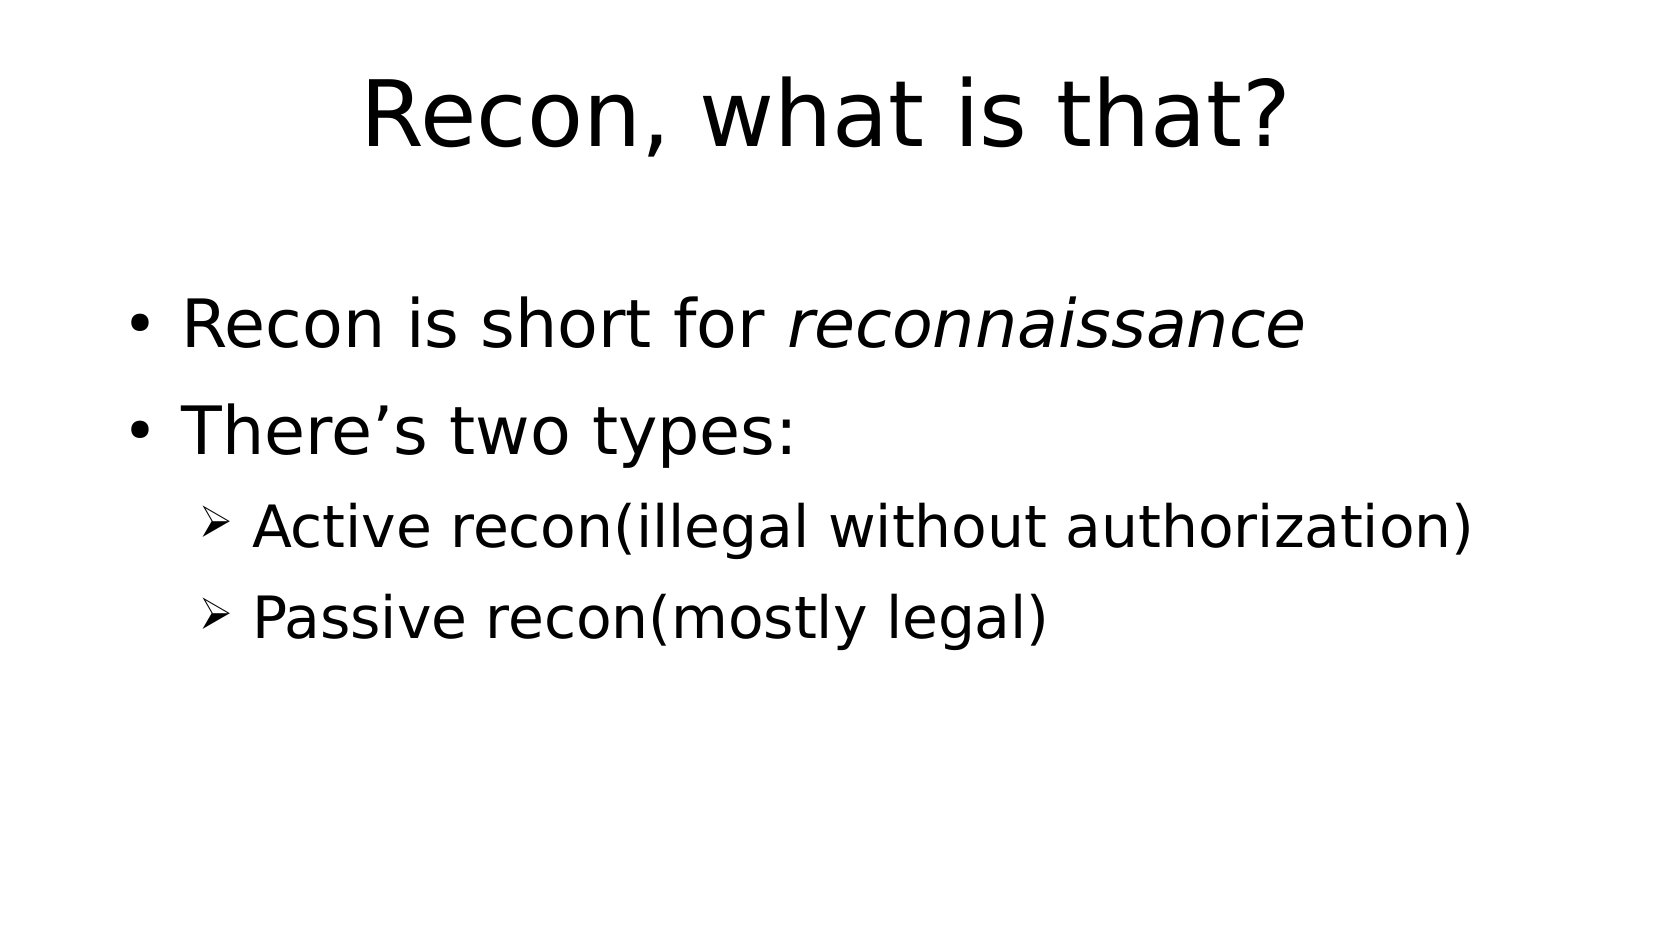

# Recon, what is that?
Recon is short for reconnaissance
There’s two types:
Active recon(illegal without authorization)
Passive recon(mostly legal)